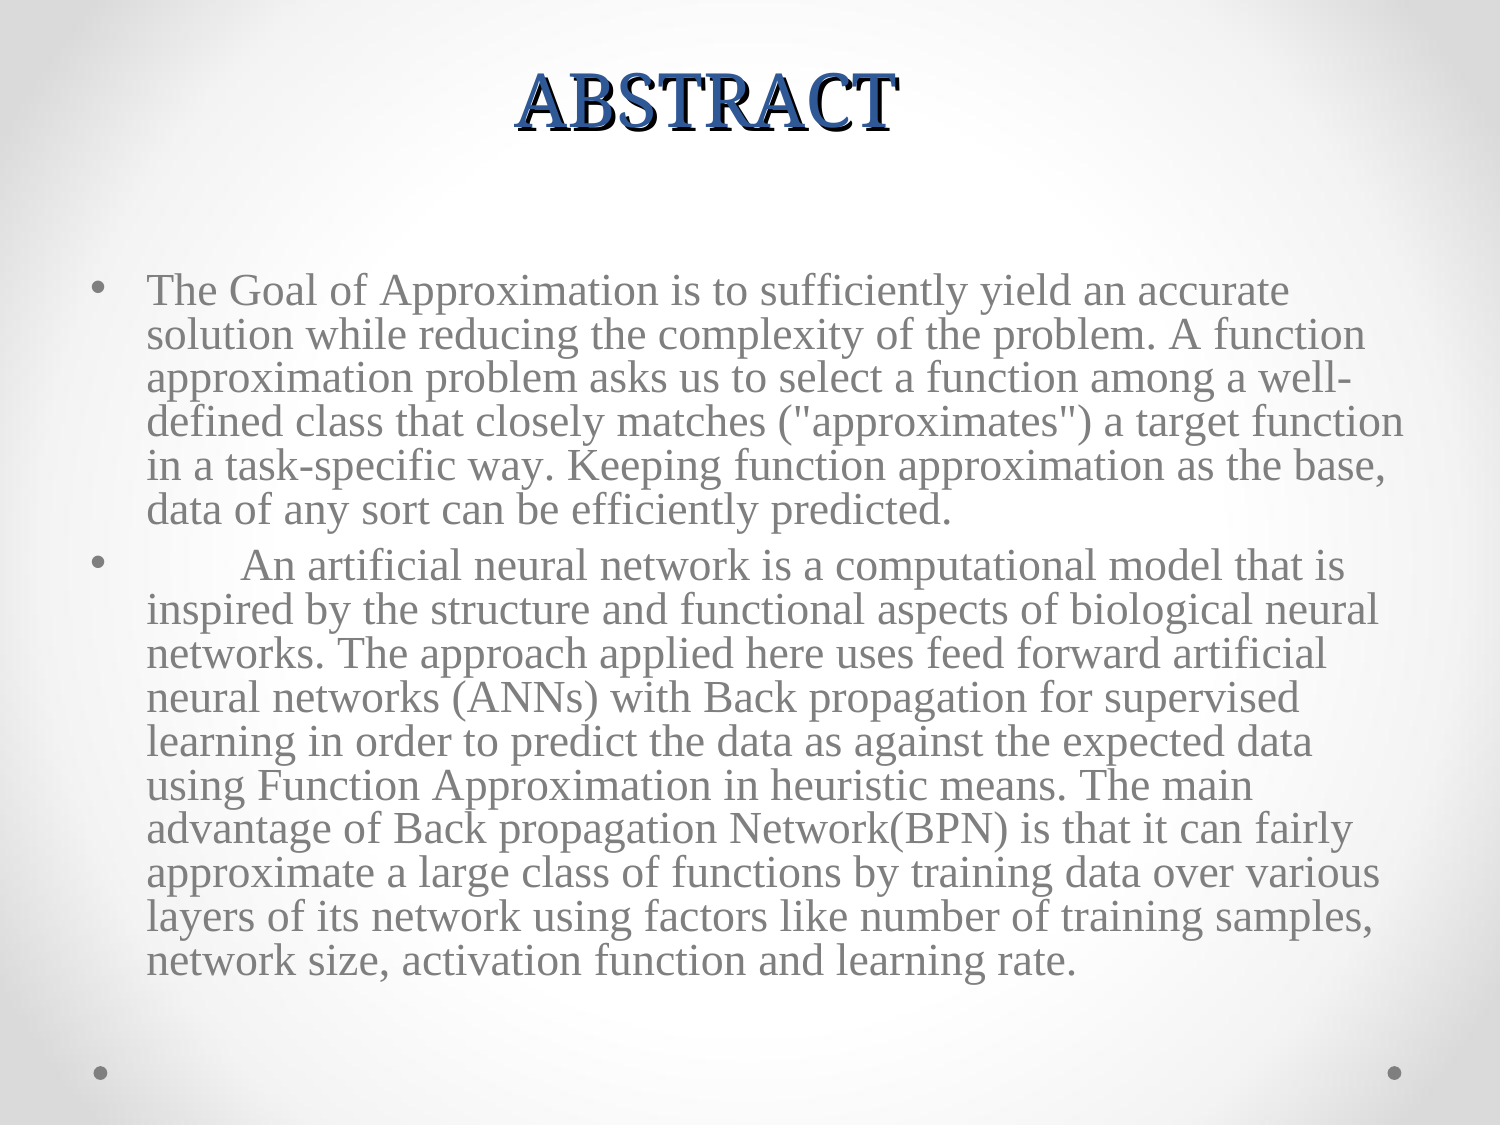

# ABSTRACT
The Goal of Approximation is to sufficiently yield an accurate solution while reducing the complexity of the problem. A function approximation problem asks us to select a function among a well-defined class that closely matches ("approximates") a target function in a task-specific way. Keeping function approximation as the base, data of any sort can be efficiently predicted.
	An artificial neural network is a computational model that is inspired by the structure and functional aspects of biological neural networks. The approach applied here uses feed forward artificial neural networks (ANNs) with Back propagation for supervised learning in order to predict the data as against the expected data using Function Approximation in heuristic means. The main advantage of Back propagation Network(BPN) is that it can fairly approximate a large class of functions by training data over various layers of its network using factors like number of training samples, network size, activation function and learning rate.